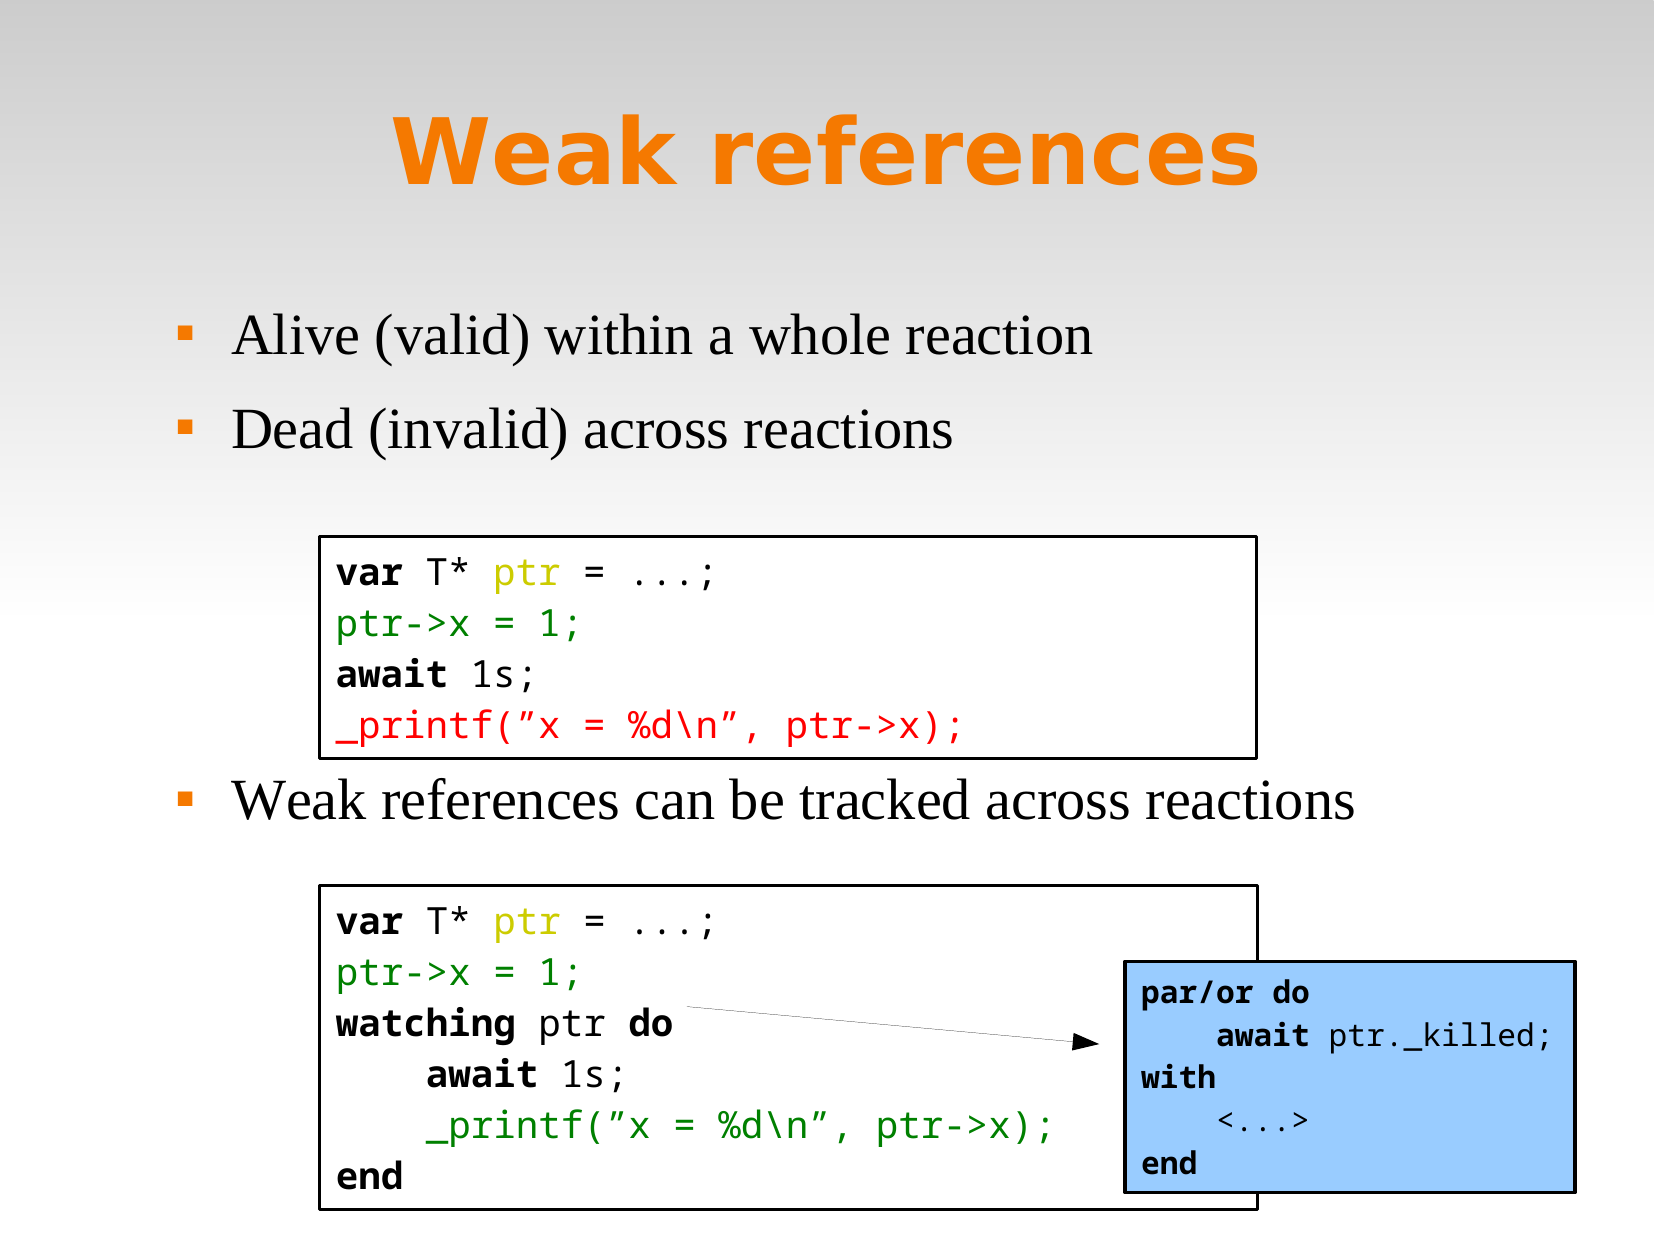

# Weak references
Alive (valid) within a whole reaction
Dead (invalid) across reactions
Weak references can be tracked across reactions
var T* ptr = ...;
ptr->x = 1;
await 1s;
_printf(”x = %d\n”, ptr->x);
var T* ptr = ...;
ptr->x = 1;
watching ptr do
 await 1s;
 _printf(”x = %d\n”, ptr->x);
end
par/or do
 await ptr._killed;
with
 <...>
end